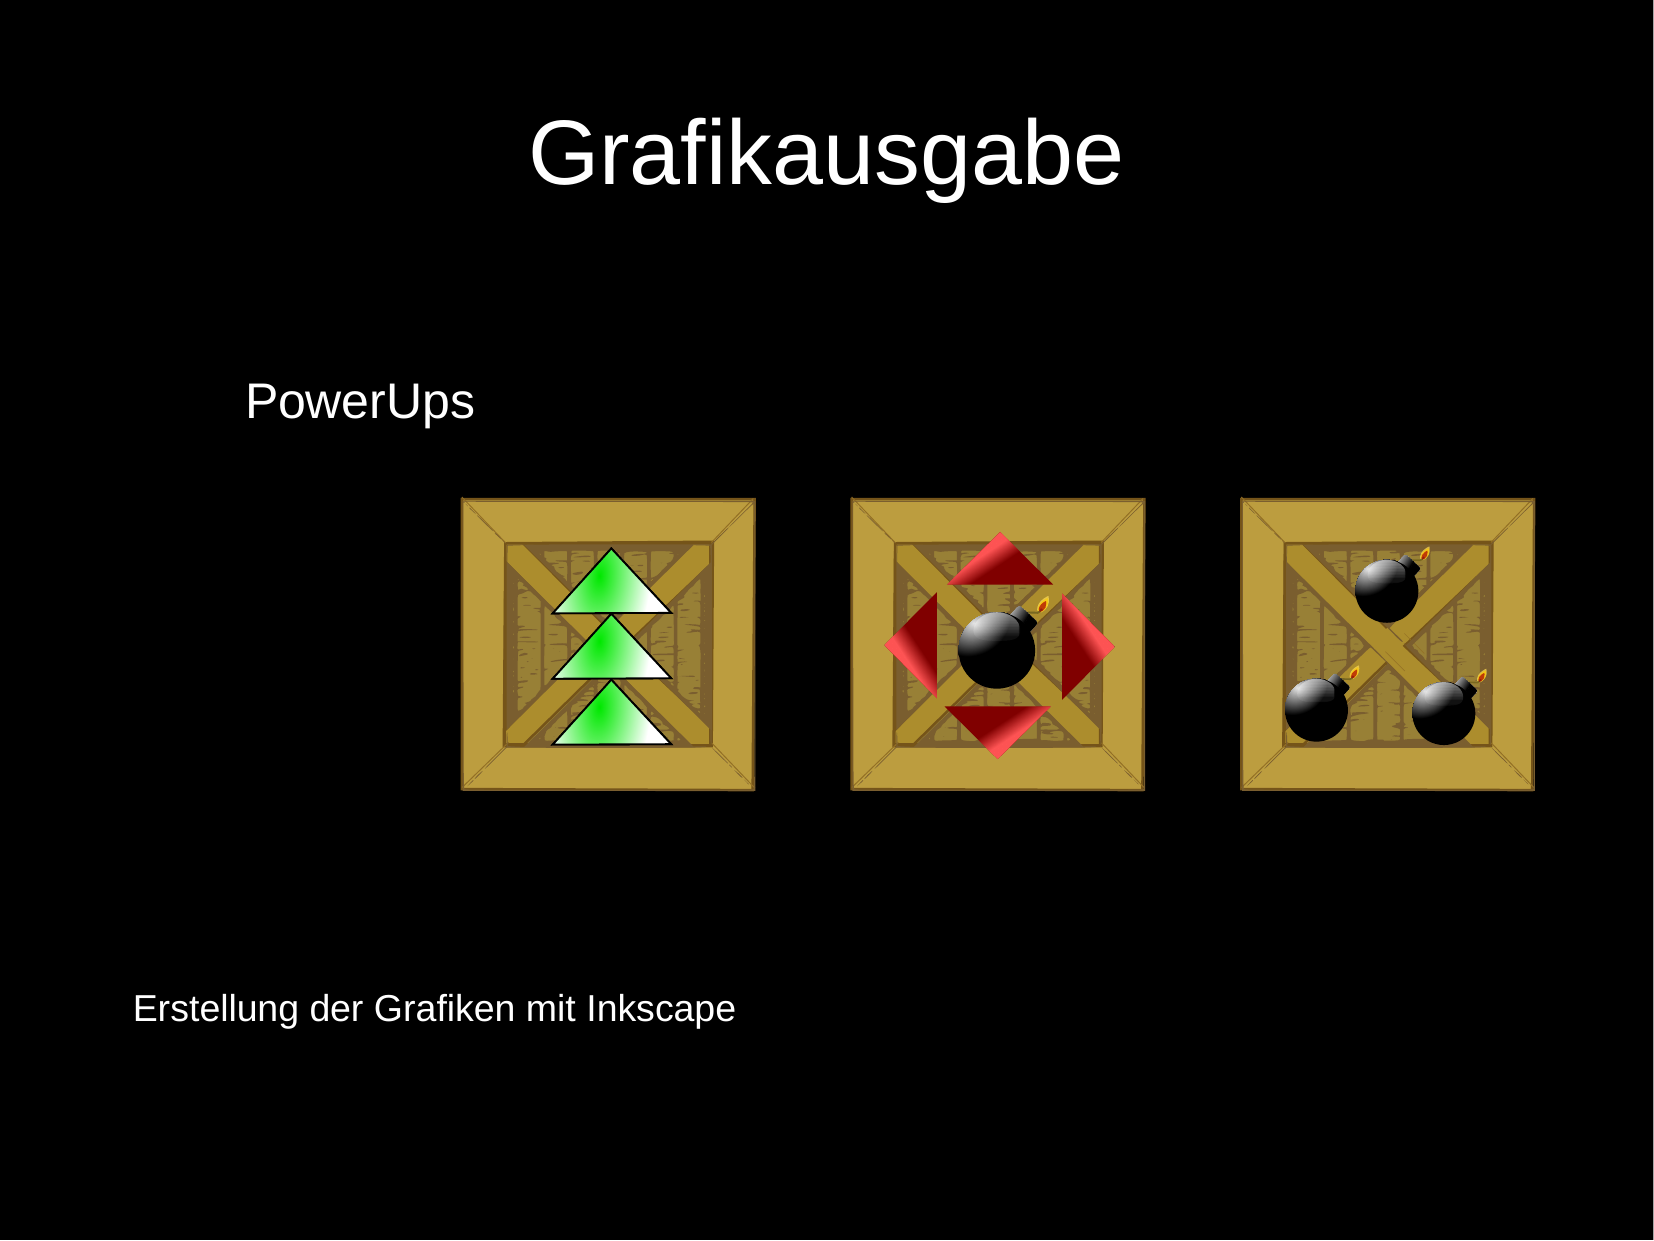

# Grafikausgabe
PowerUps
Erstellung der Grafiken mit Inkscape